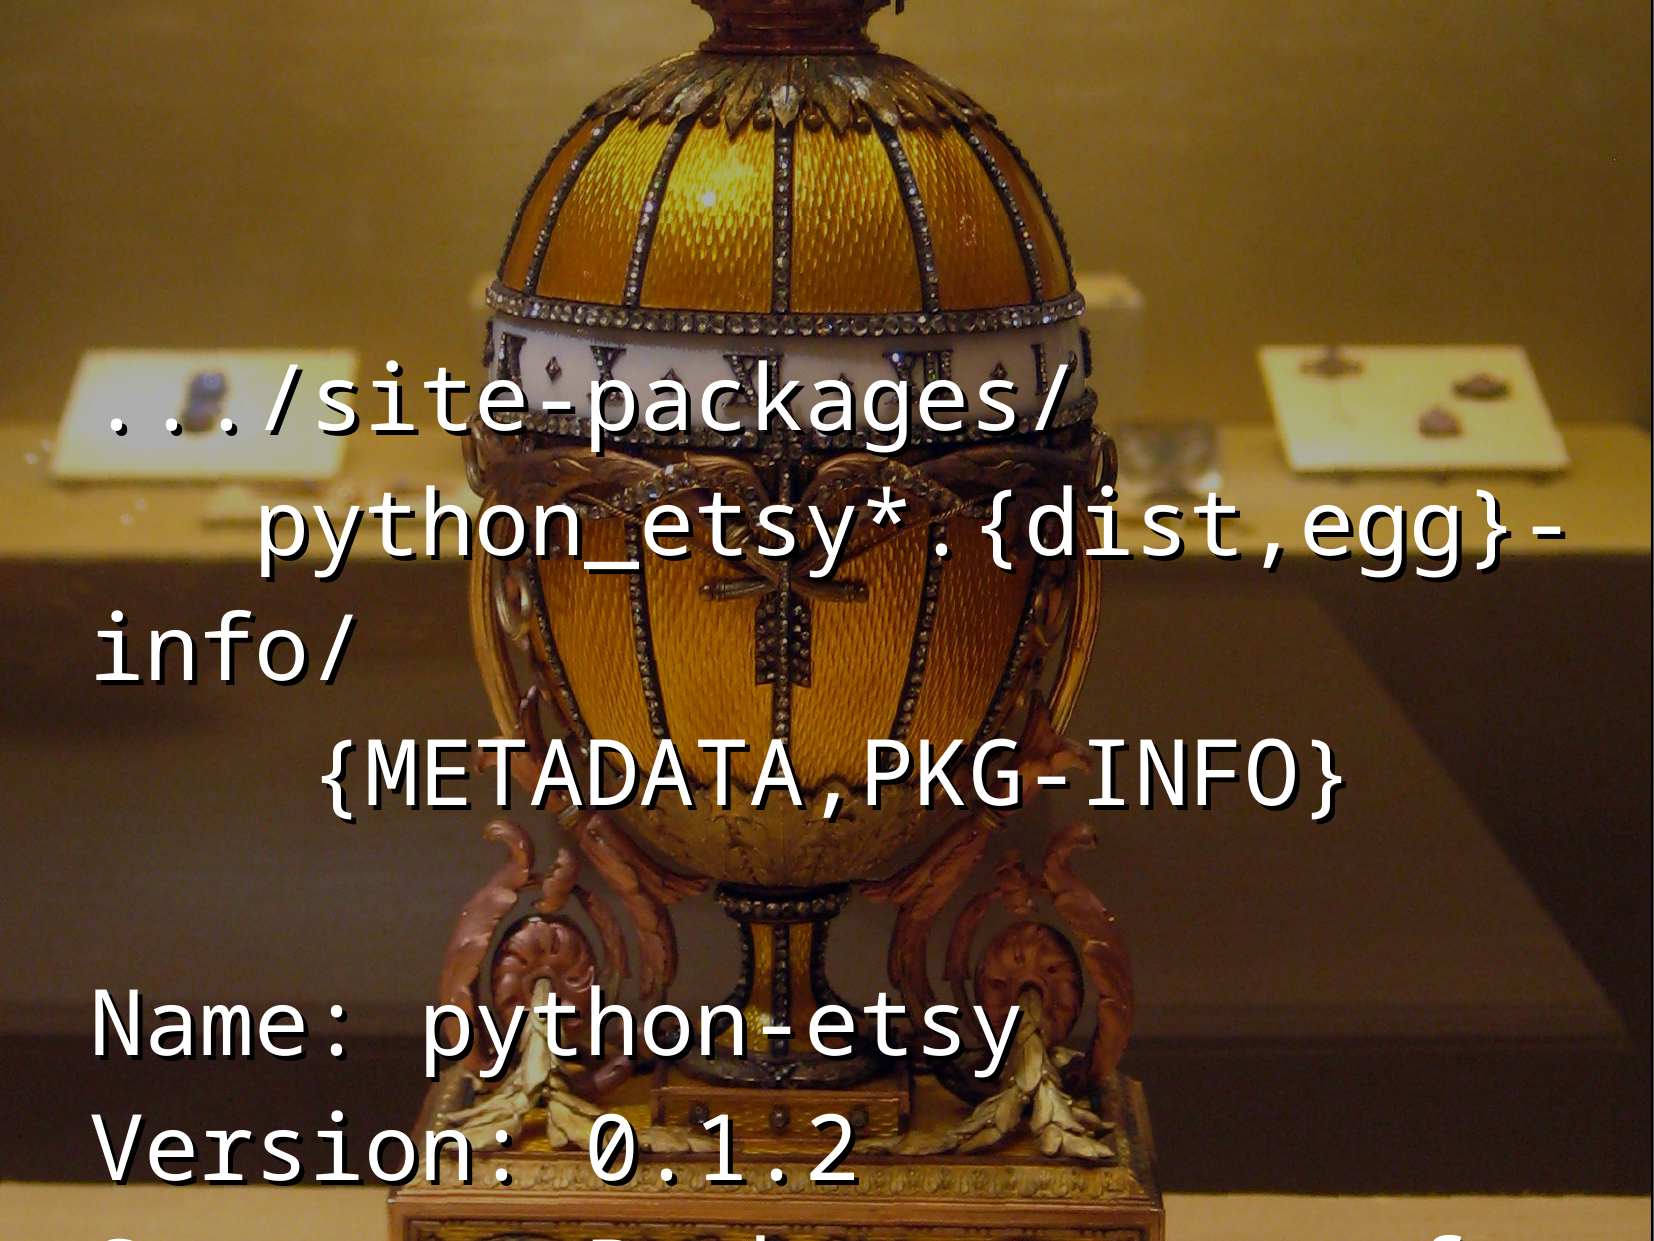

.../site-packages/
 python_etsy*.{dist,egg}-info/
 {METADATA,PKG-INFO}
Name: python-etsy
Version: 0.1.2
Summary: Python wrapper for the Etsy api